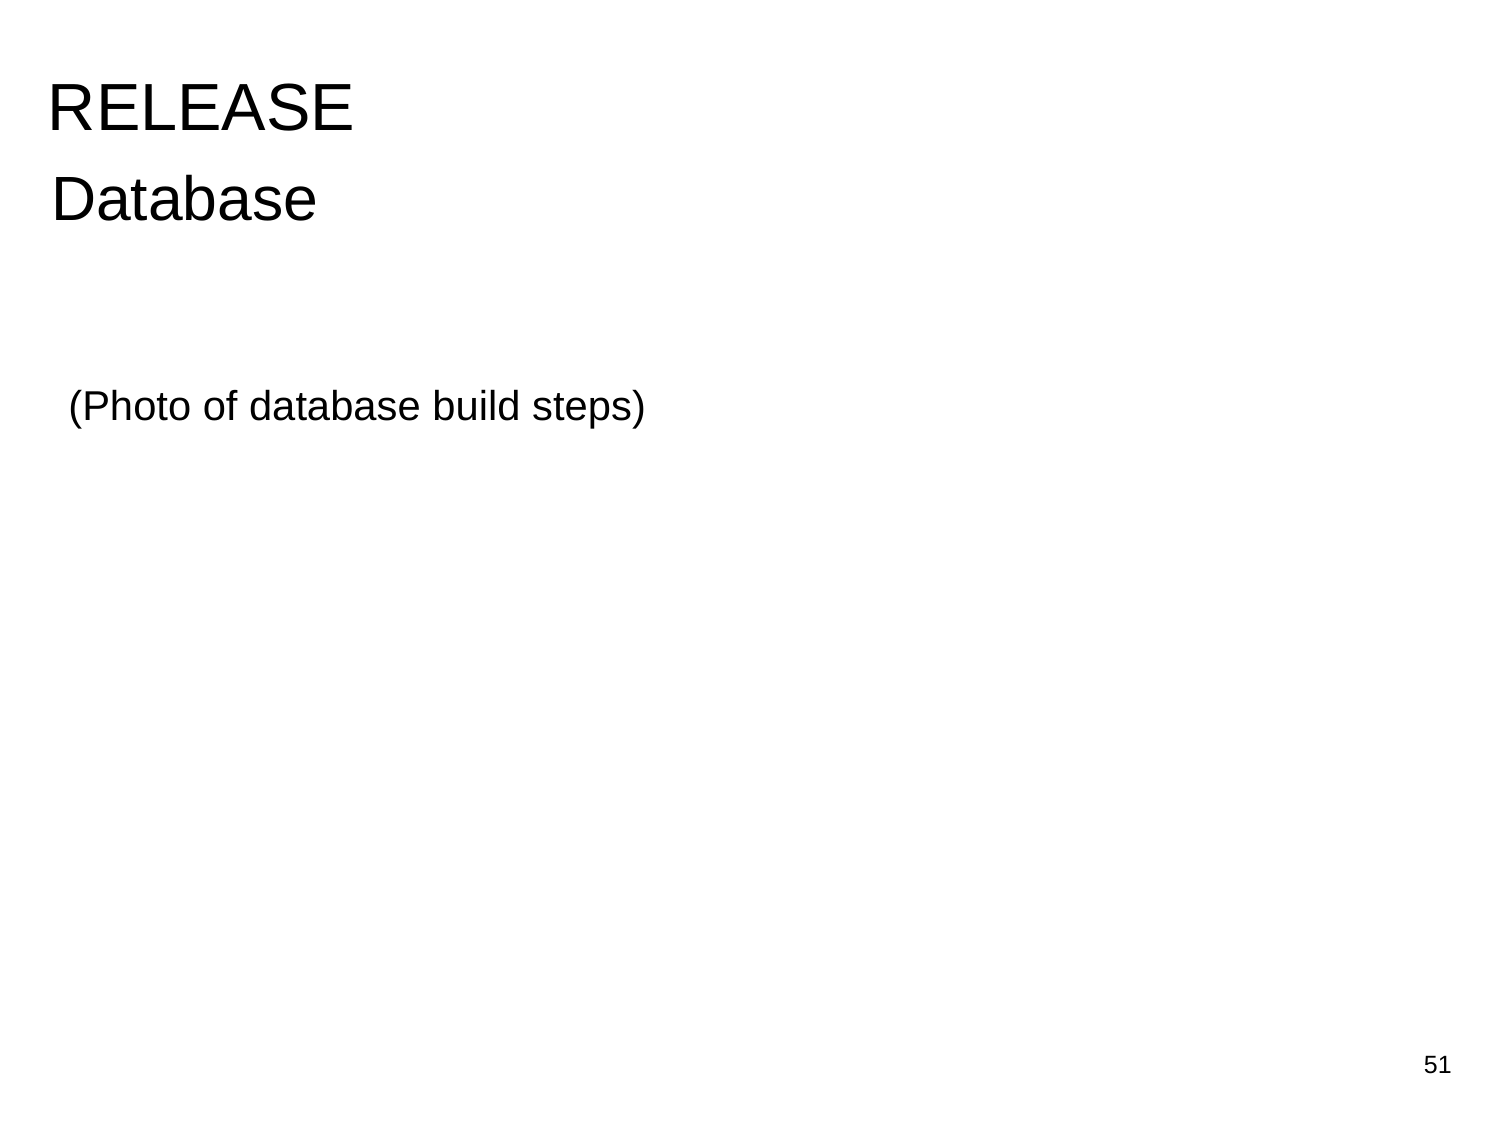

# release
Database
 (Photo of database build steps)